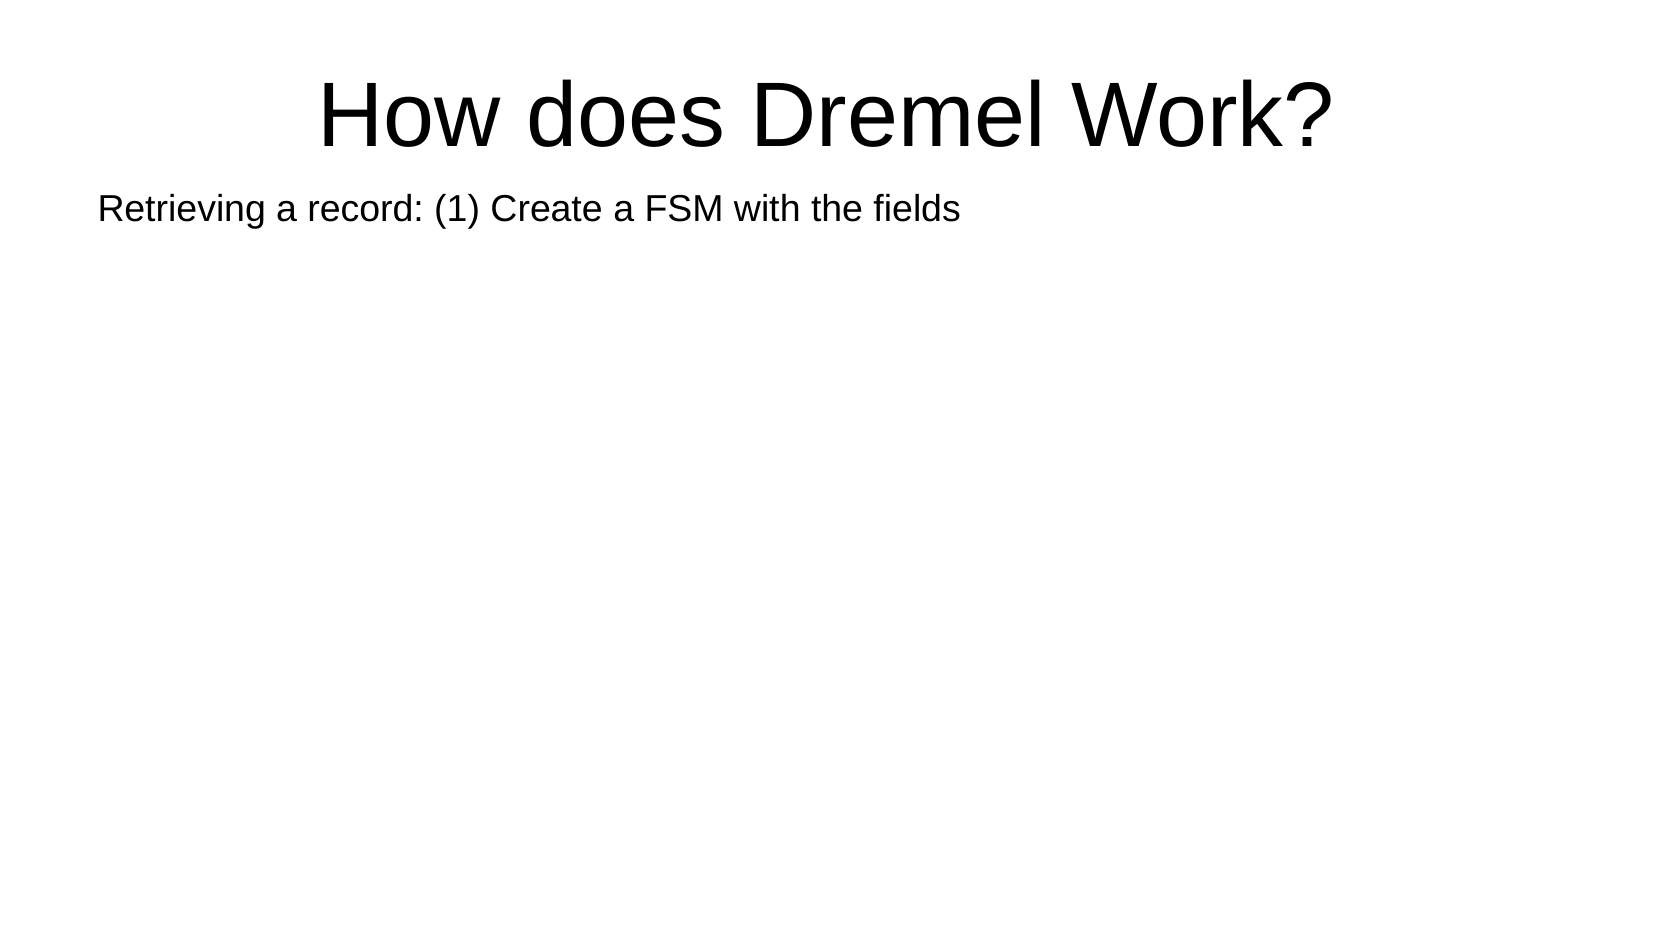

# How does Dremel Work?
Retrieving a record: (1) Create a FSM with the fields